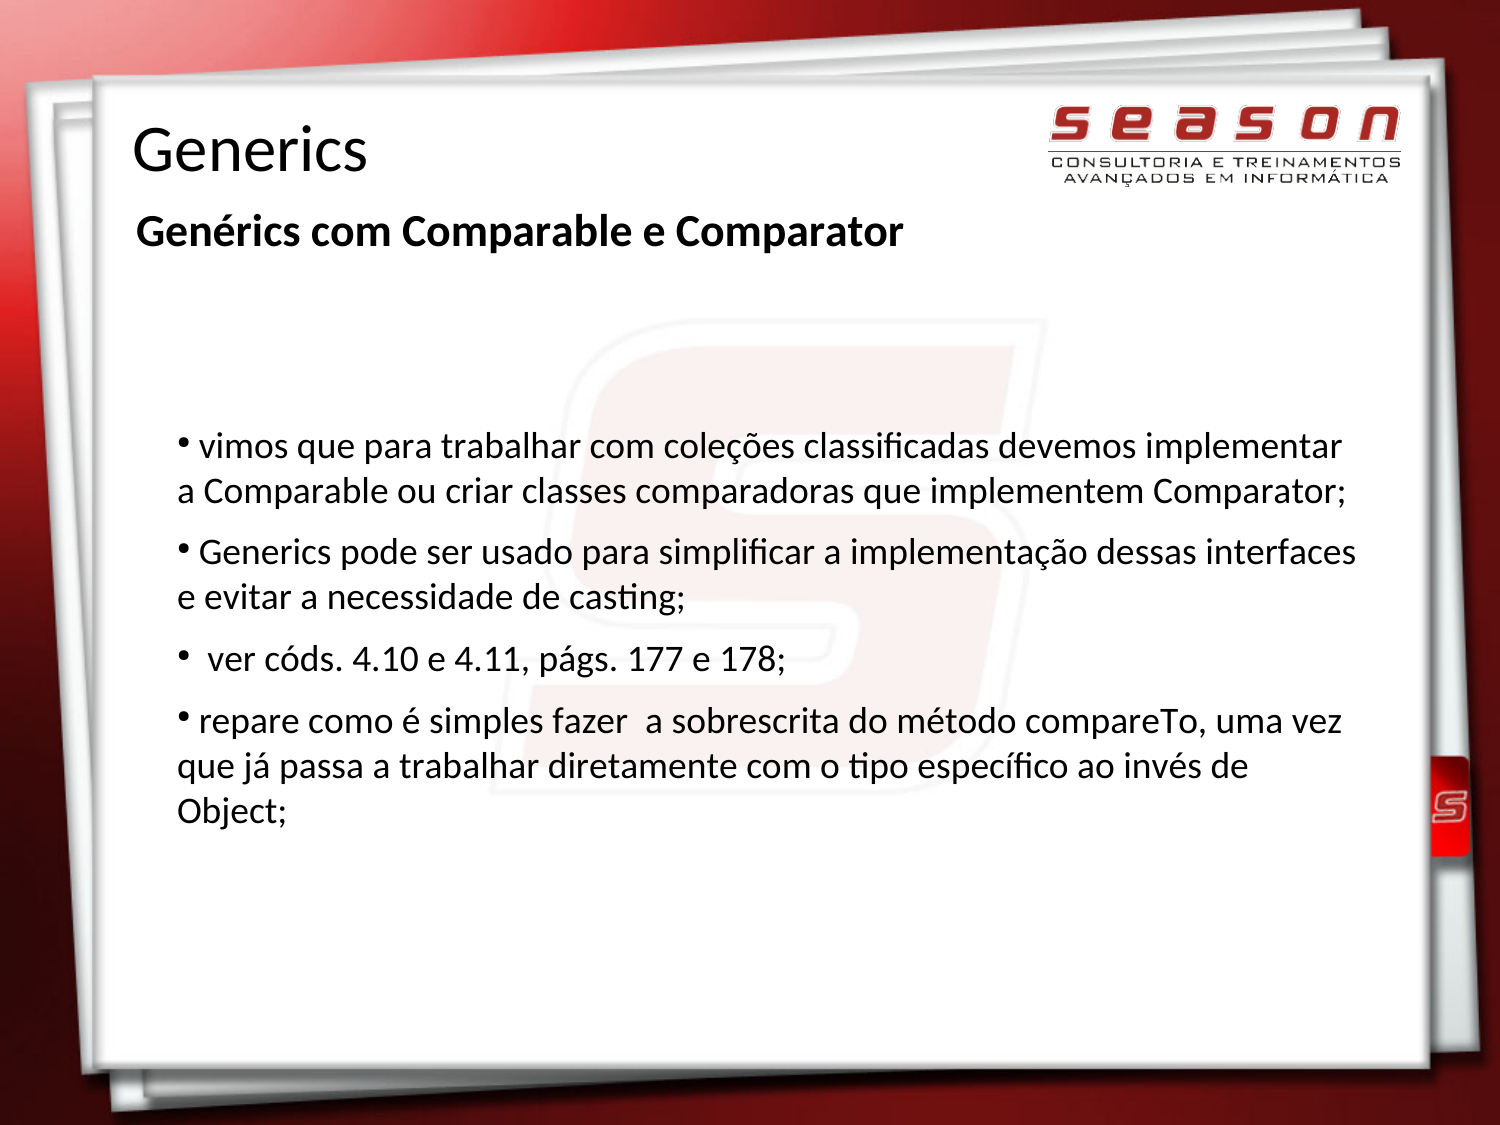

# Generics
Genérics com Comparable e Comparator
 vimos que para trabalhar com coleções classificadas devemos implementar a Comparable ou criar classes comparadoras que implementem Comparator;
 Generics pode ser usado para simplificar a implementação dessas interfaces e evitar a necessidade de casting;
 ver códs. 4.10 e 4.11, págs. 177 e 178;
 repare como é simples fazer a sobrescrita do método compareTo, uma vez que já passa a trabalhar diretamente com o tipo específico ao invés de Object;